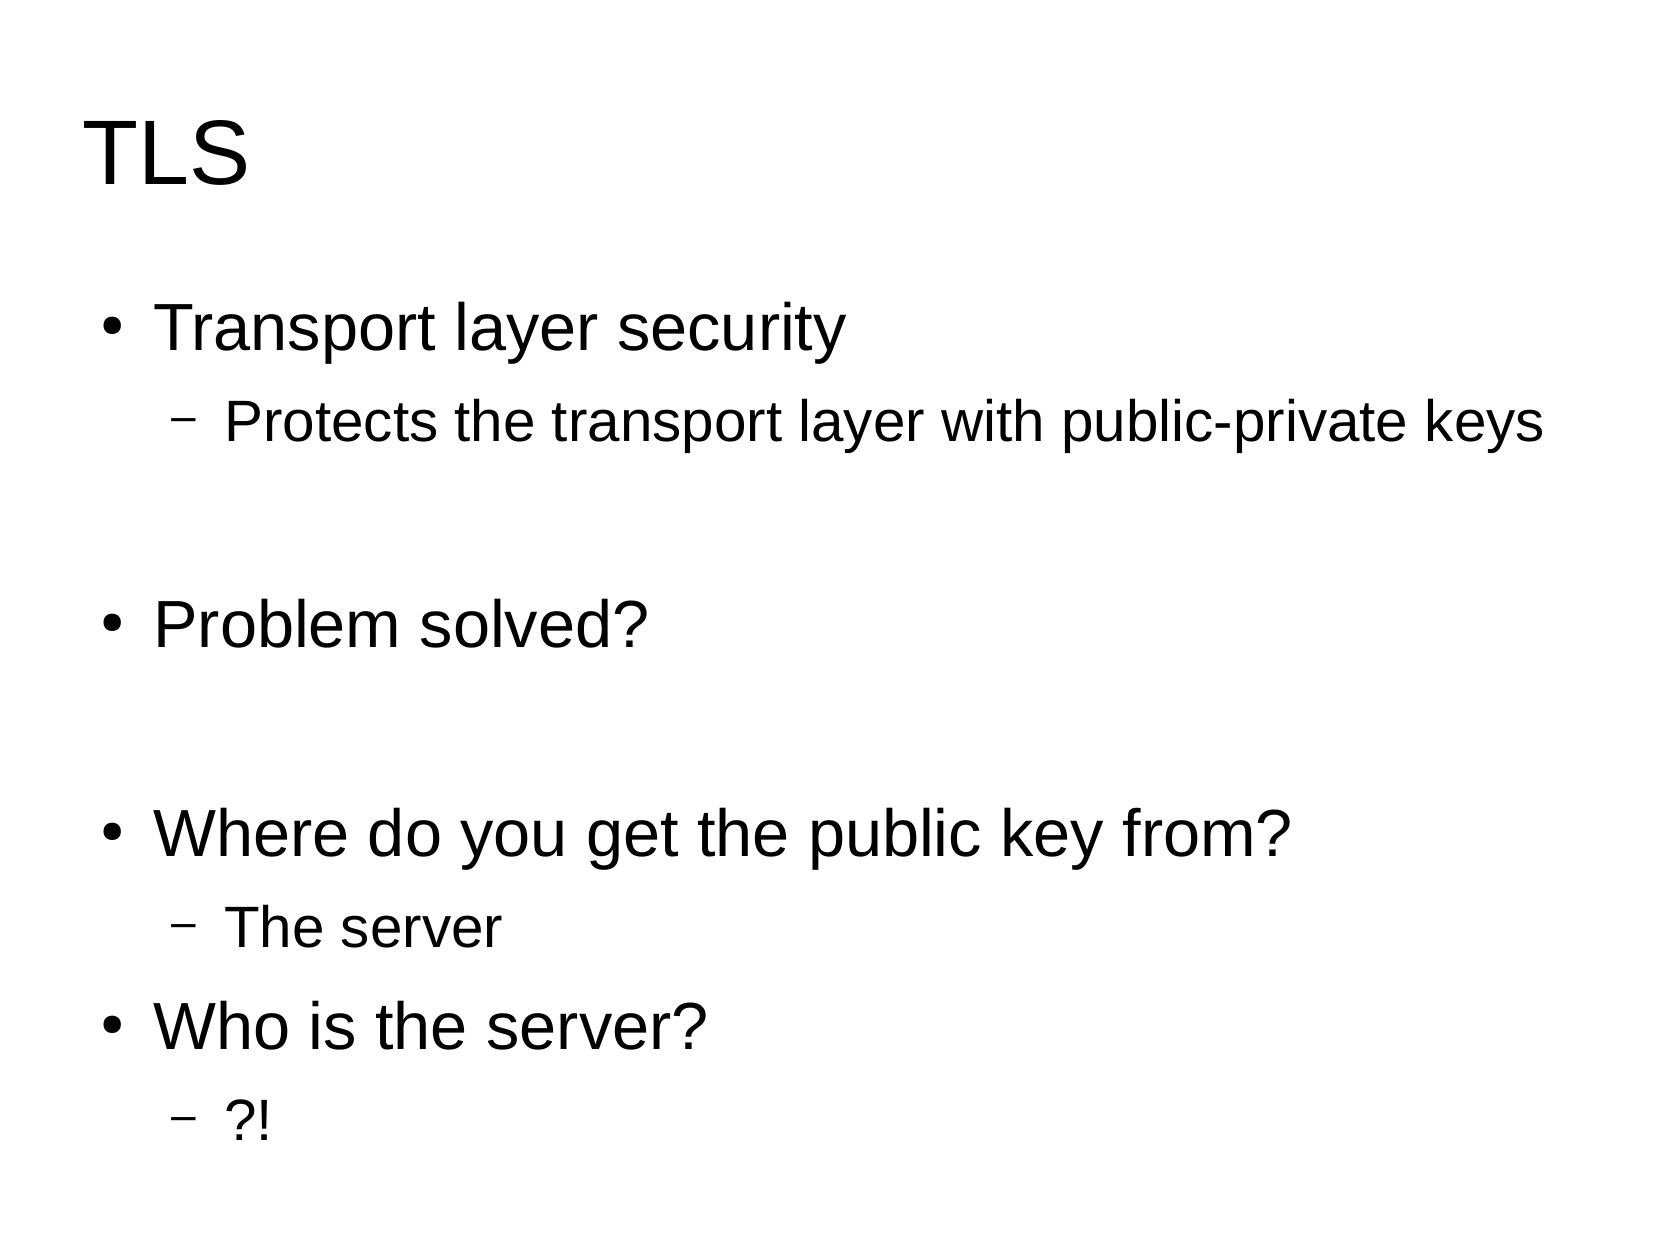

# TLS
Transport layer security
Protects the transport layer with public-private keys
Problem solved?
Where do you get the public key from?
The server
Who is the server?
?!